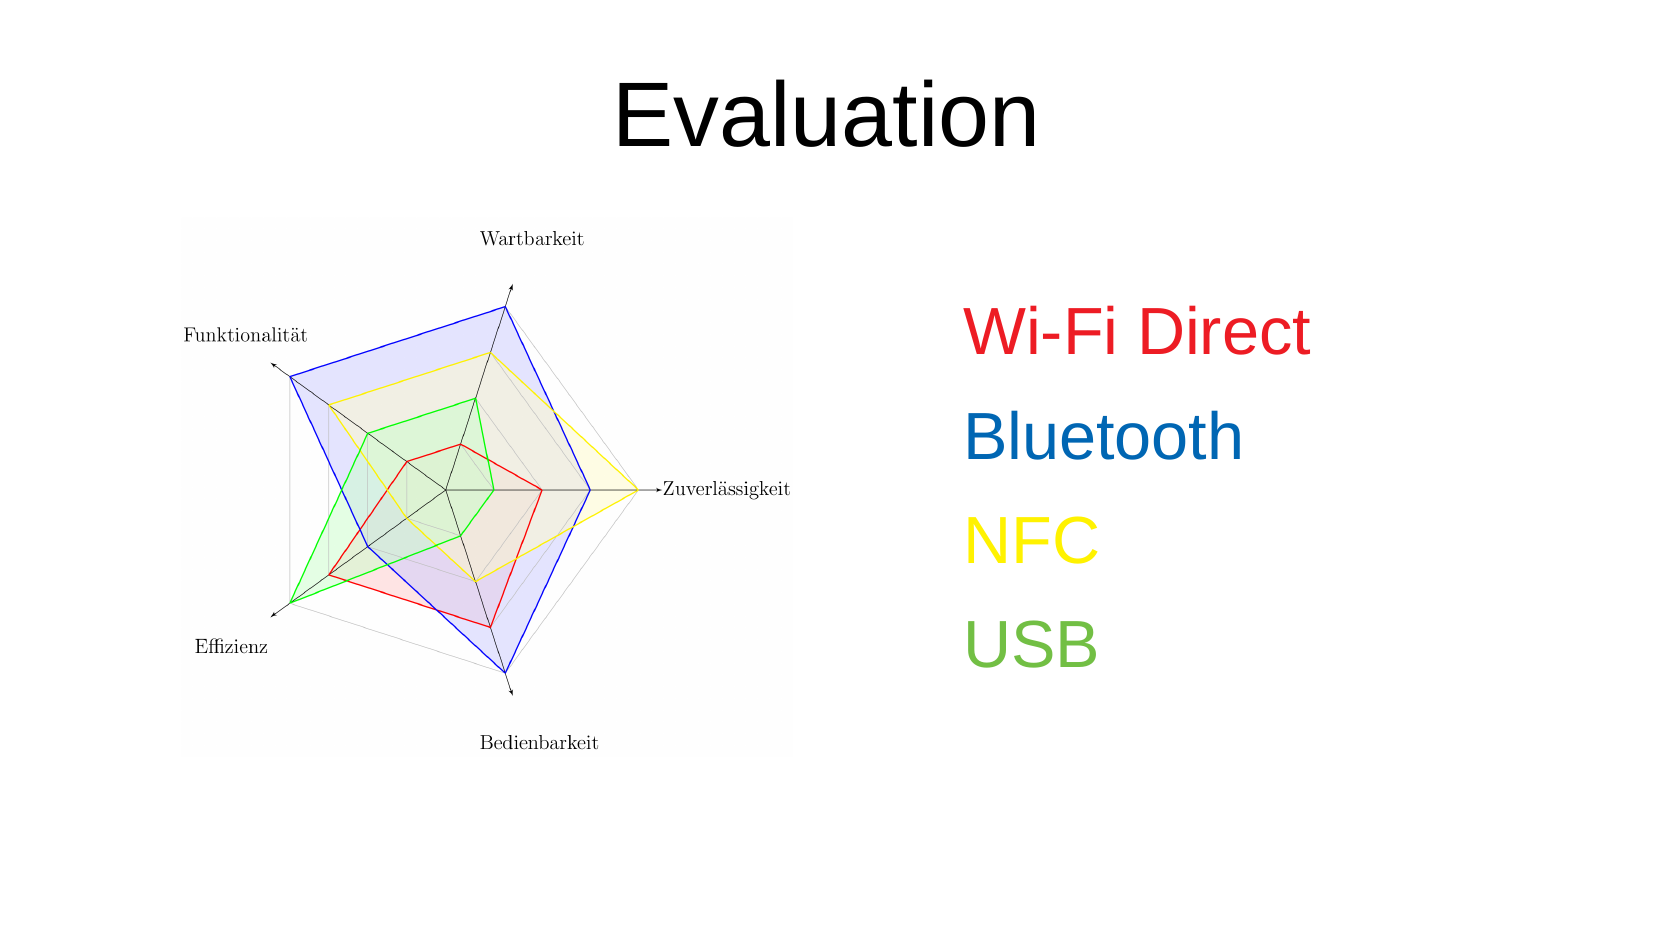

# Evaluation
Wi-Fi Direct
Bluetooth
NFC
USB